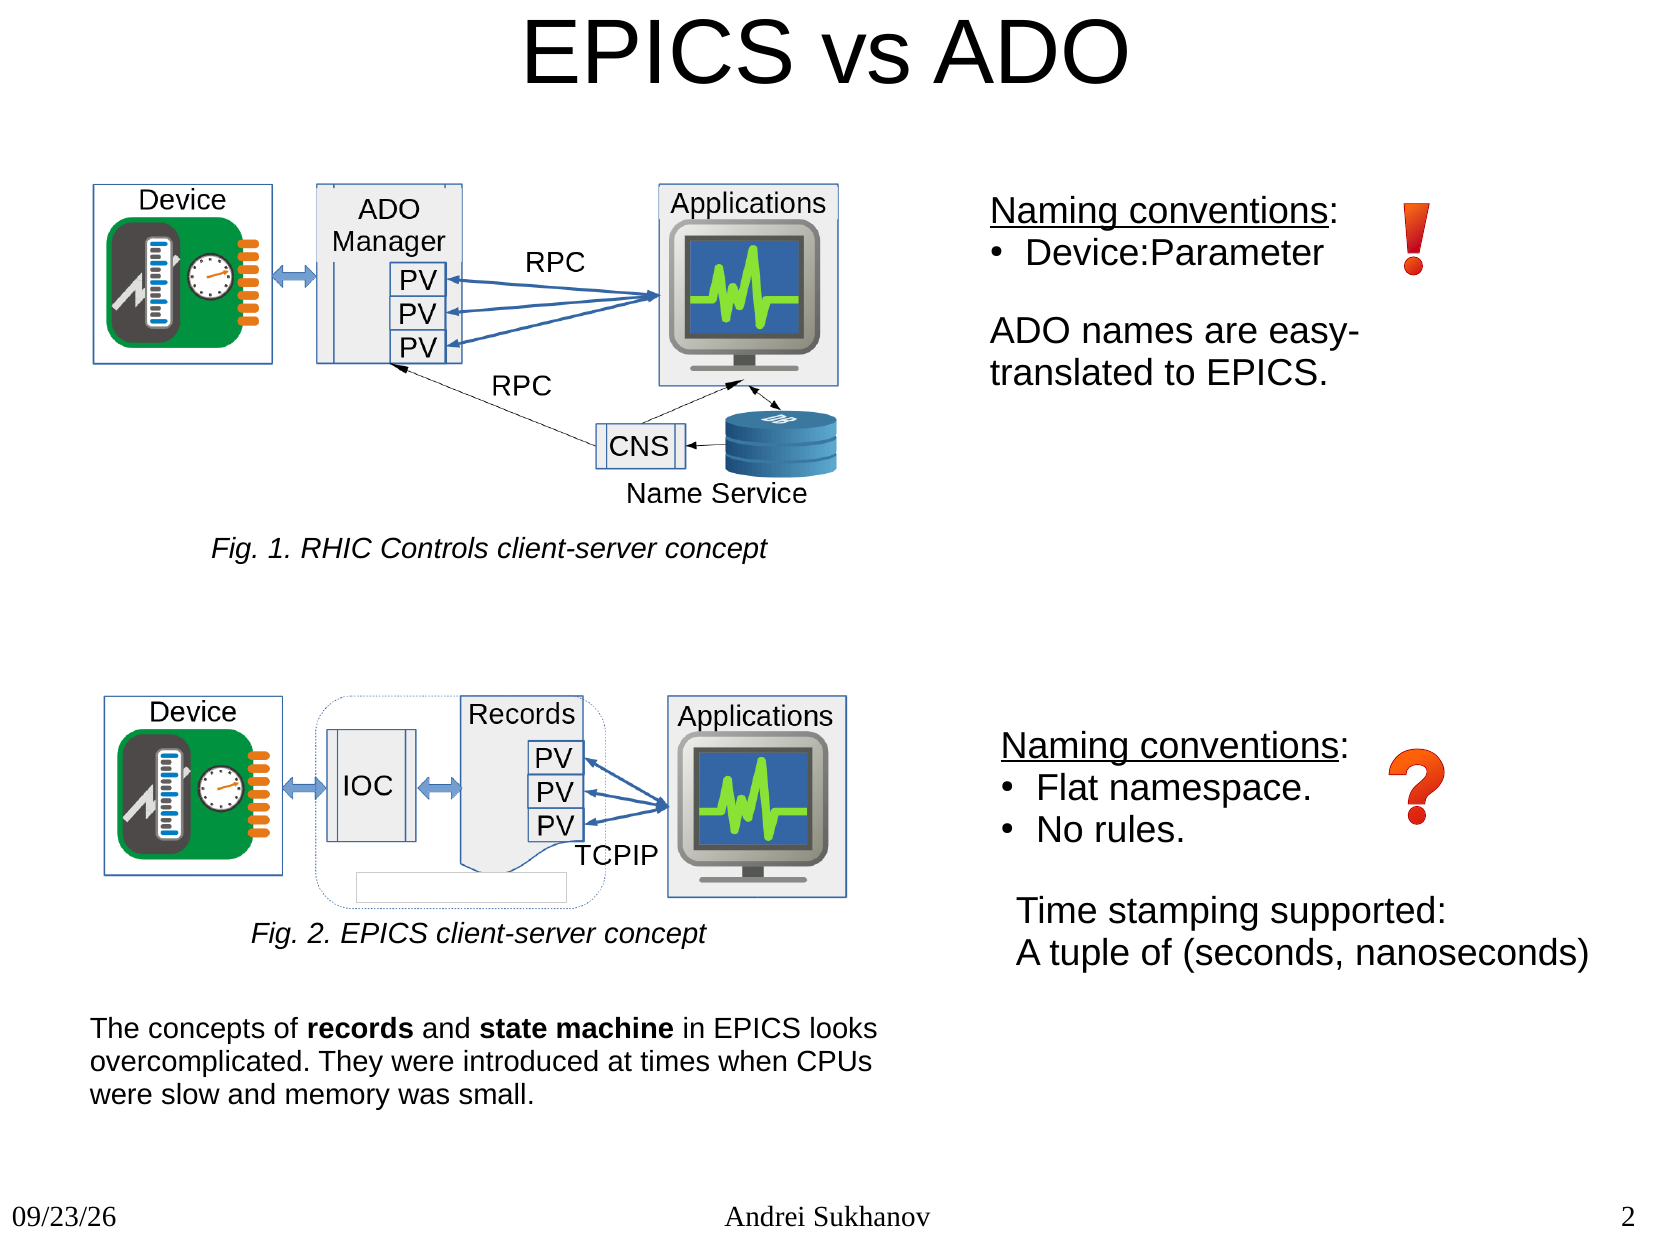

# EPICS vs ADO
Naming conventions:
Device:Parameter
ADO names are easy-translated to EPICS.
Fig. 1. RHIC Controls client-server concept
Naming conventions:
Flat namespace.
No rules.
Time stamping supported:
A tuple of (seconds, nanoseconds)
Fig. 2. EPICS client-server concept
The concepts of records and state machine in EPICS looks overcomplicated. They were introduced at times when CPUs were slow and memory was small.
Andrei Sukhanov
2